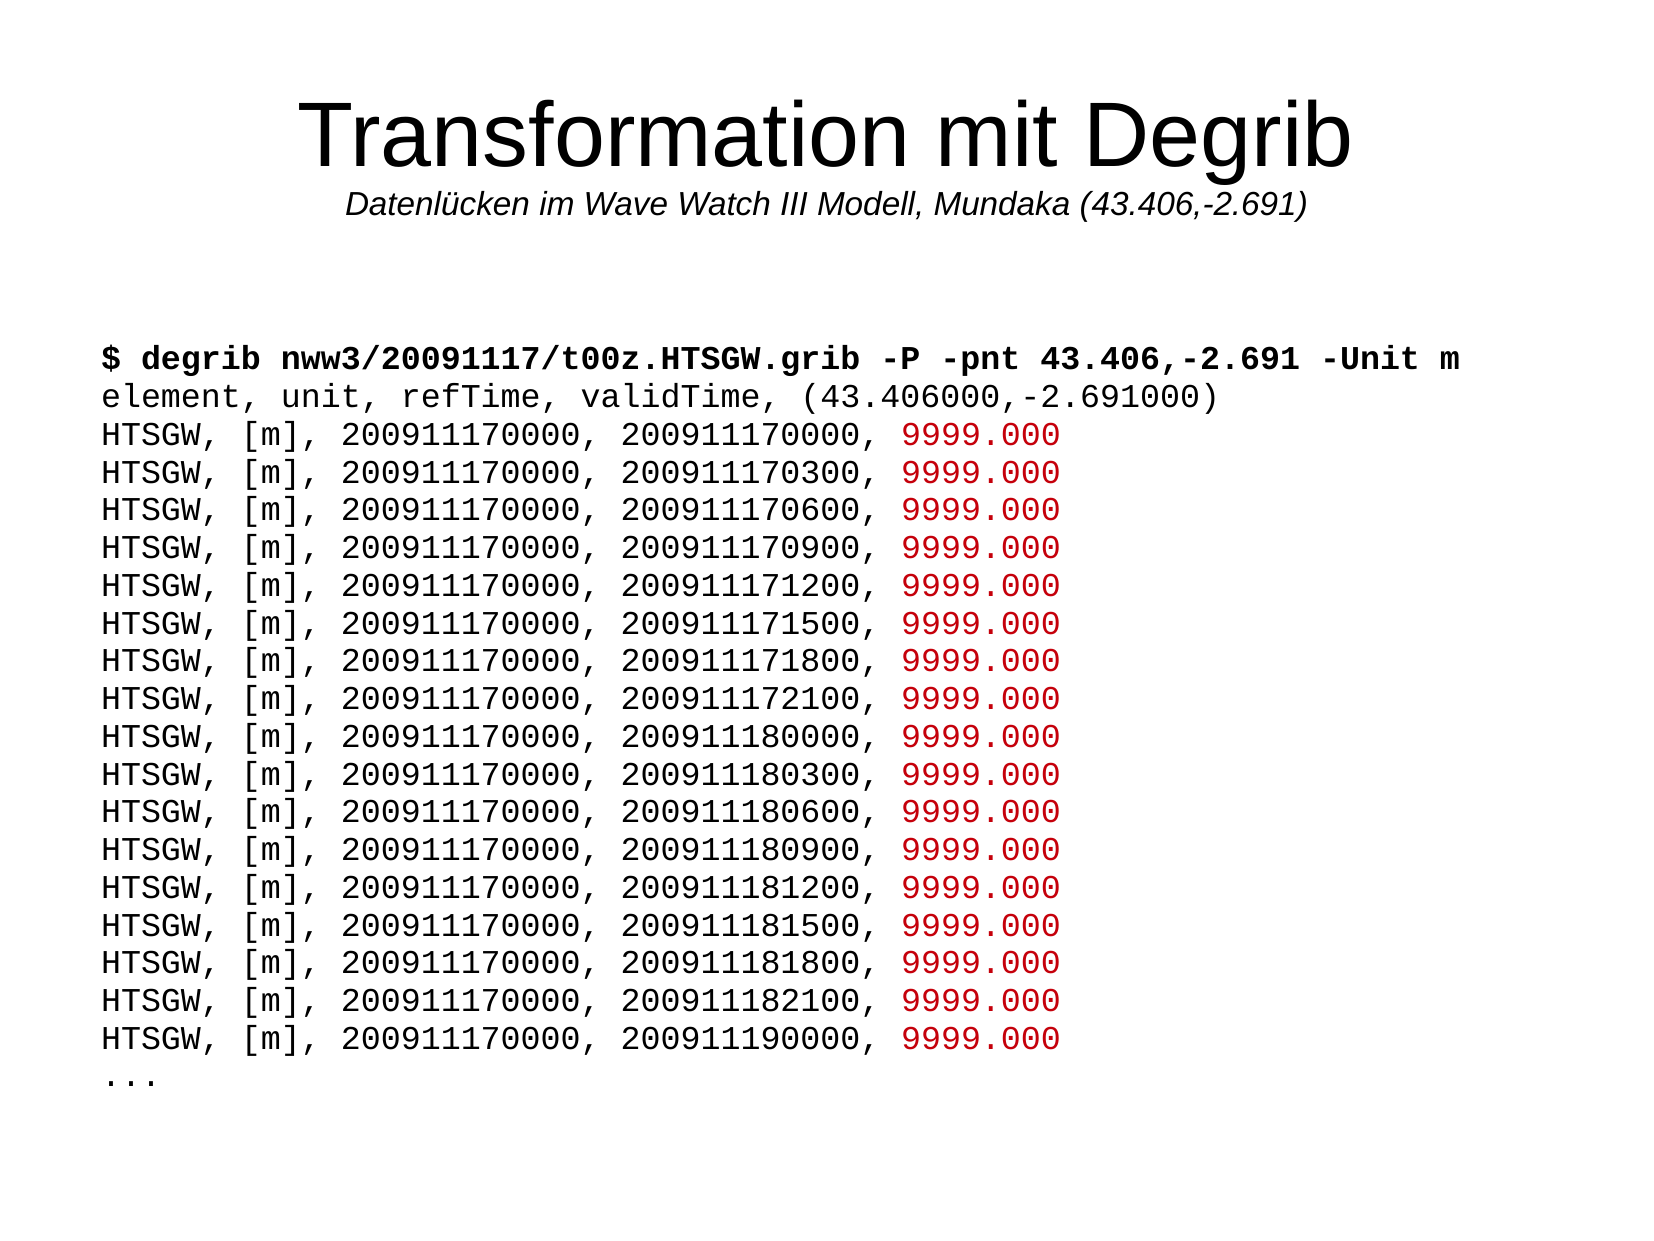

Transformation mit Degrib
Datenlücken im Wave Watch III Modell, Mundaka (43.406,-2.691)
# $ degrib nww3/20091117/t00z.HTSGW.grib -P -pnt 43.406,-2.691 -Unit m
element, unit, refTime, validTime, (43.406000,-2.691000)
HTSGW, [m], 200911170000, 200911170000, 9999.000
HTSGW, [m], 200911170000, 200911170300, 9999.000
HTSGW, [m], 200911170000, 200911170600, 9999.000
HTSGW, [m], 200911170000, 200911170900, 9999.000
HTSGW, [m], 200911170000, 200911171200, 9999.000
HTSGW, [m], 200911170000, 200911171500, 9999.000
HTSGW, [m], 200911170000, 200911171800, 9999.000
HTSGW, [m], 200911170000, 200911172100, 9999.000
HTSGW, [m], 200911170000, 200911180000, 9999.000
HTSGW, [m], 200911170000, 200911180300, 9999.000
HTSGW, [m], 200911170000, 200911180600, 9999.000
HTSGW, [m], 200911170000, 200911180900, 9999.000
HTSGW, [m], 200911170000, 200911181200, 9999.000
HTSGW, [m], 200911170000, 200911181500, 9999.000
HTSGW, [m], 200911170000, 200911181800, 9999.000
HTSGW, [m], 200911170000, 200911182100, 9999.000
HTSGW, [m], 200911170000, 200911190000, 9999.000
...